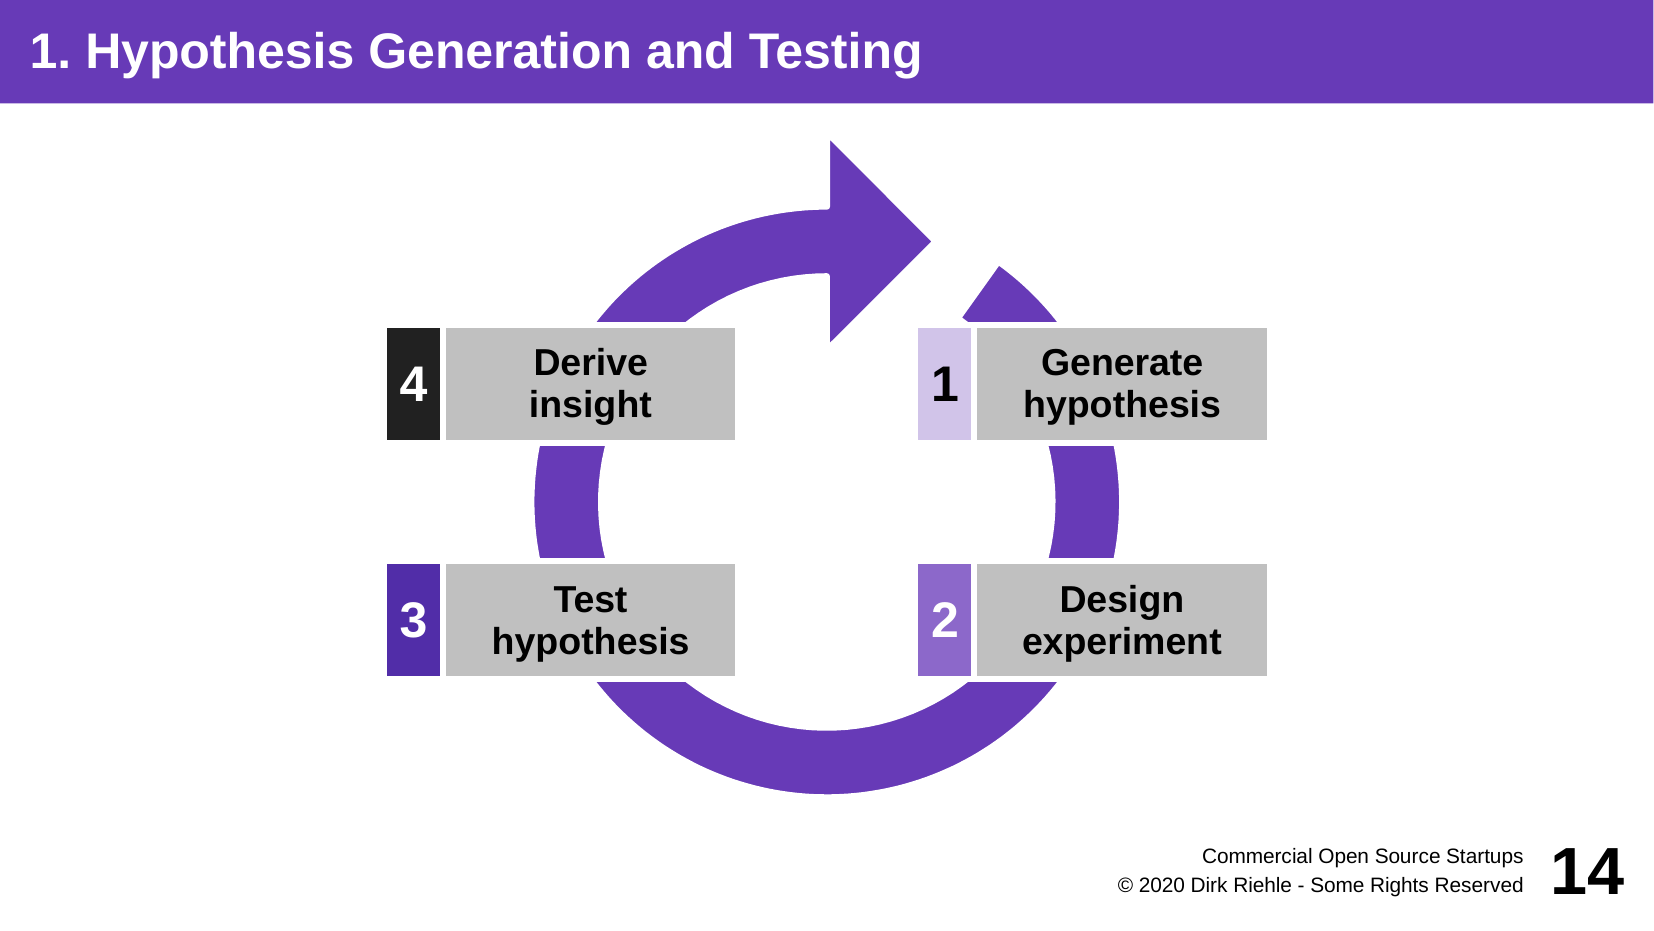

# 1. Hypothesis Generation and Testing
4
Derive
insight
1
Generate
hypothesis
3
Test
hypothesis
2
Design
experiment
Commercial Open Source Startups
14
© 2020 Dirk Riehle - Some Rights Reserved